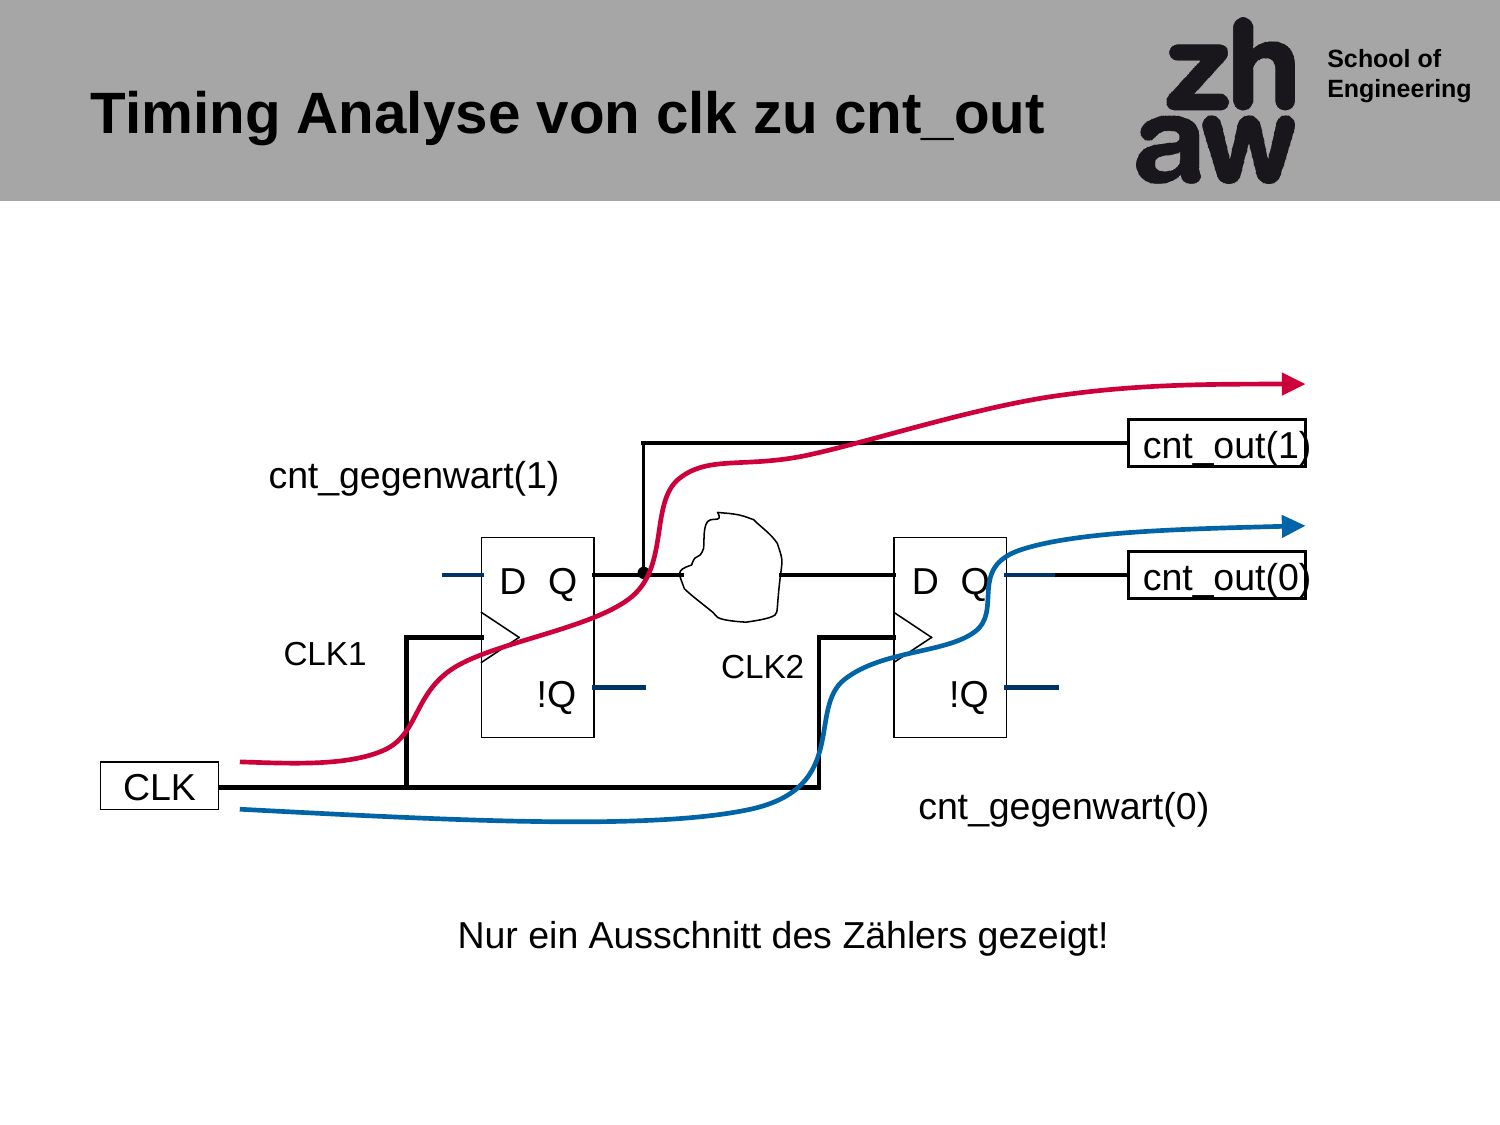

# Timing Analyse von clk zu cnt_out
cnt_out(1)
cnt_gegenwart(1)
D
Q
!Q
D
Q
!Q
cnt_out(0)
CLK1
CLK2
CLK
cnt_gegenwart(0)
Nur ein Ausschnitt des Zählers gezeigt!